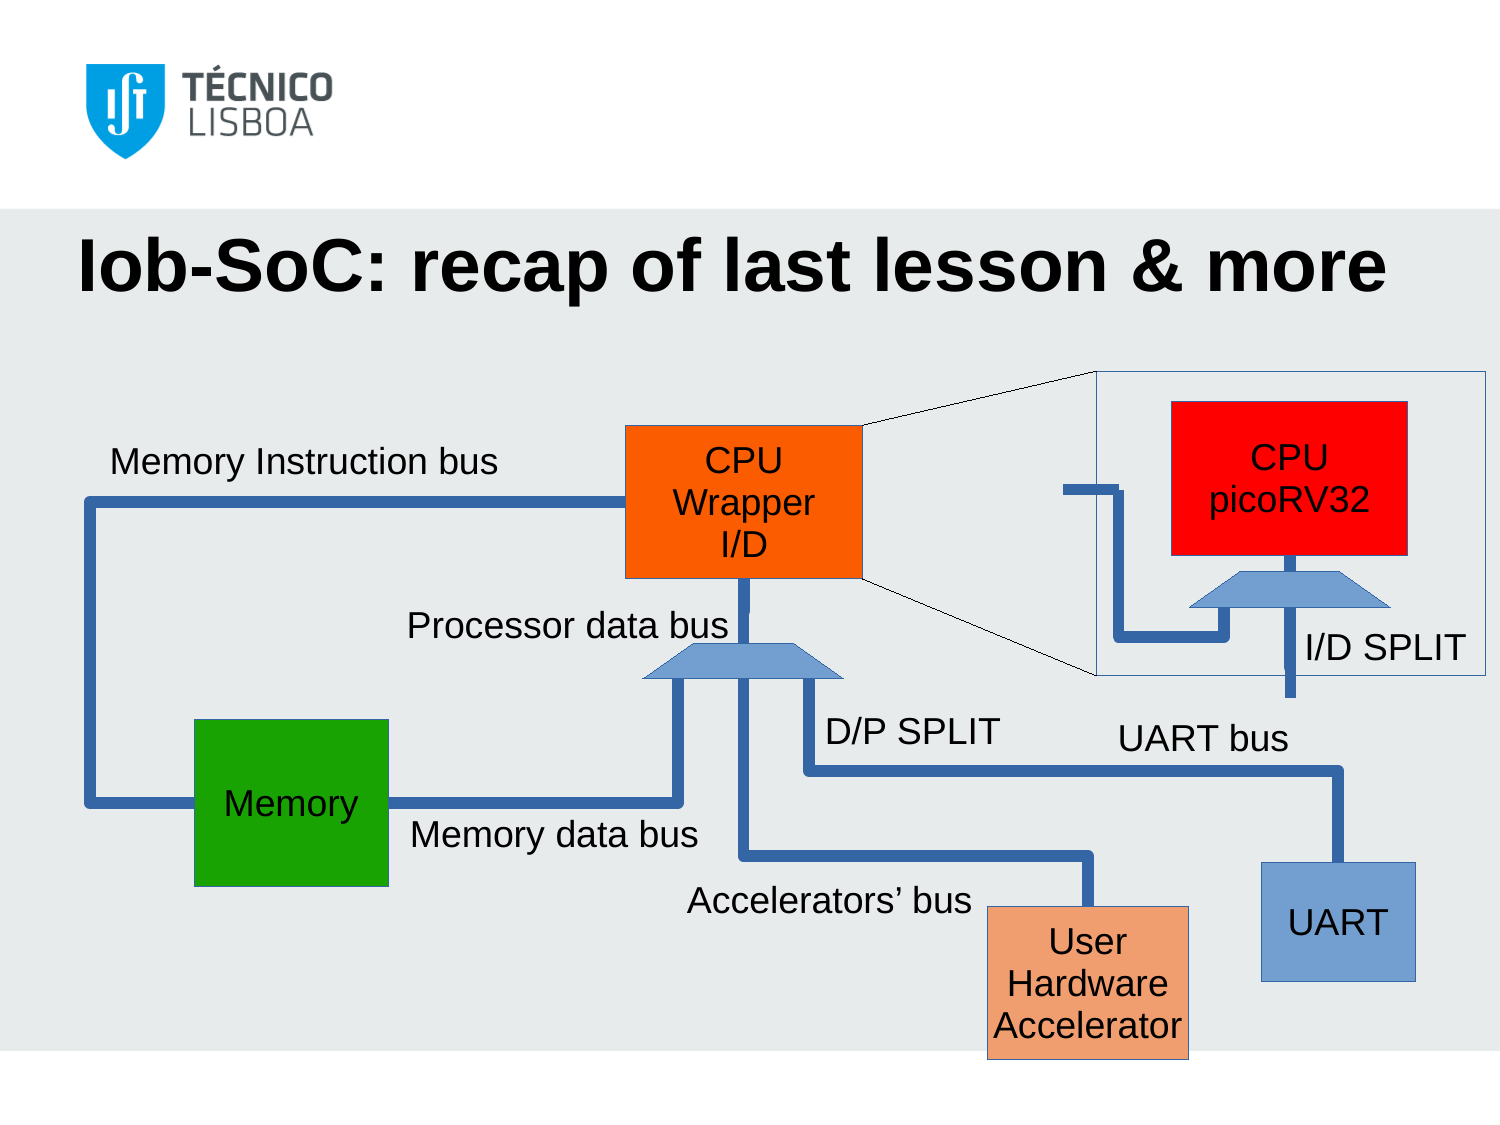

# Iob-SoC: recap of last lesson & more
CPU
picoRV32
CPU
Wrapper
I/D
Memory Instruction bus
Processor data bus
I/D SPLIT
D/P SPLIT
UART bus
Memory
Memory data bus
UART
Accelerators’ bus
User
Hardware
Accelerator